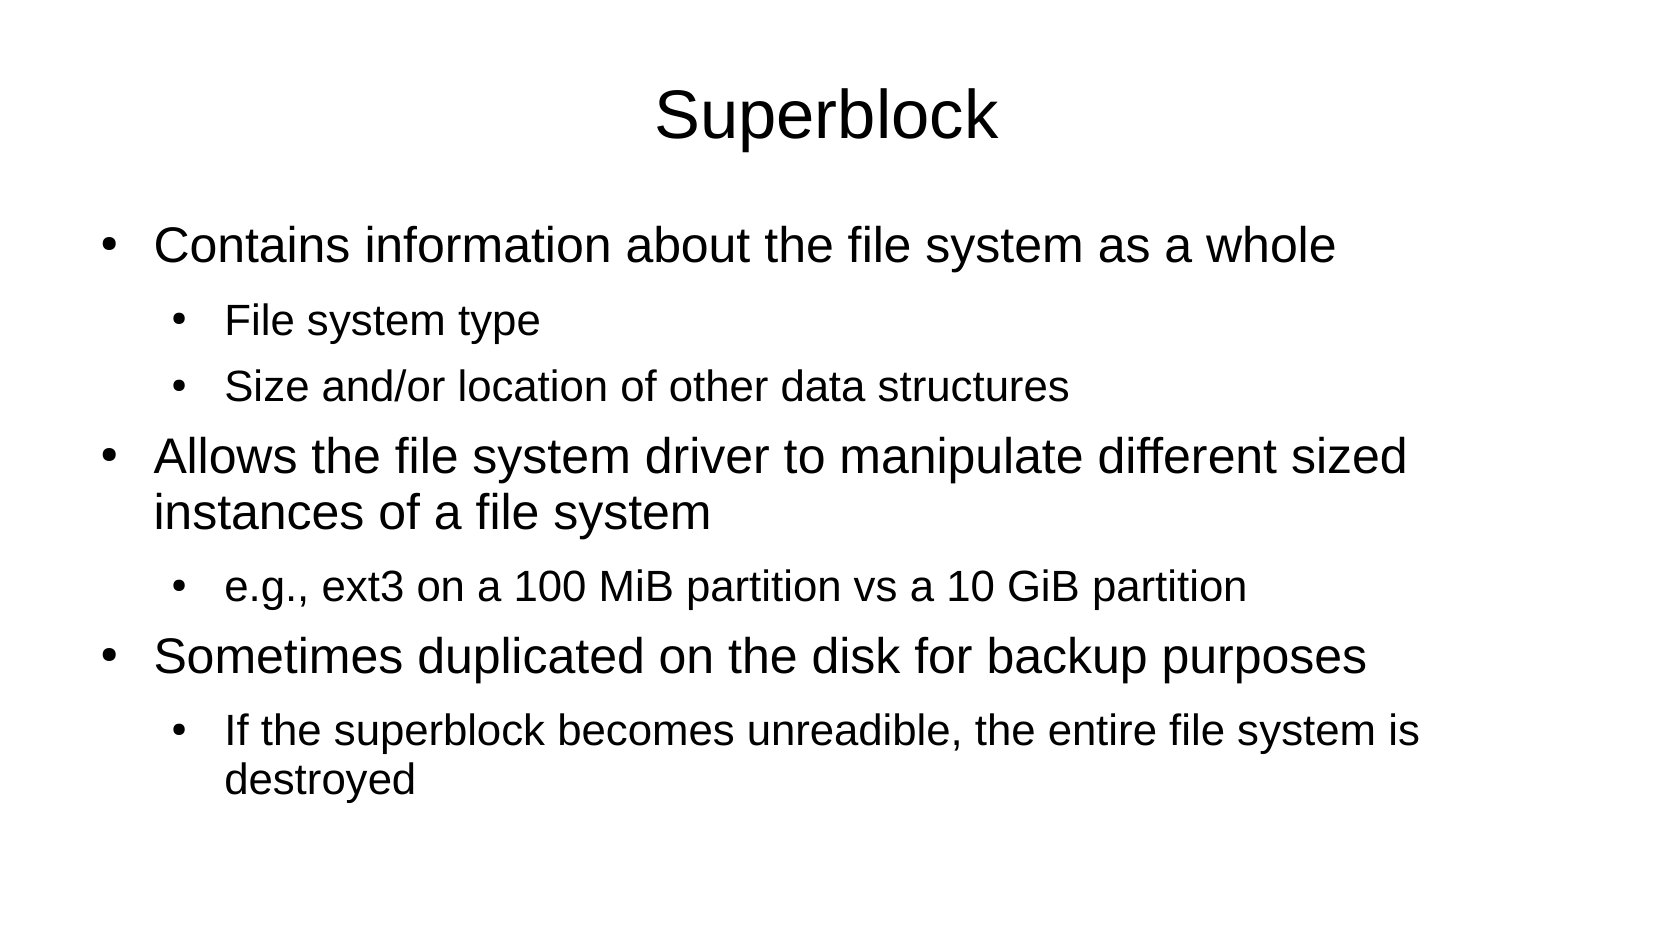

# Superblock
Contains information about the file system as a whole
File system type
Size and/or location of other data structures
Allows the file system driver to manipulate different sized instances of a file system
e.g., ext3 on a 100 MiB partition vs a 10 GiB partition
Sometimes duplicated on the disk for backup purposes
If the superblock becomes unreadible, the entire file system is destroyed